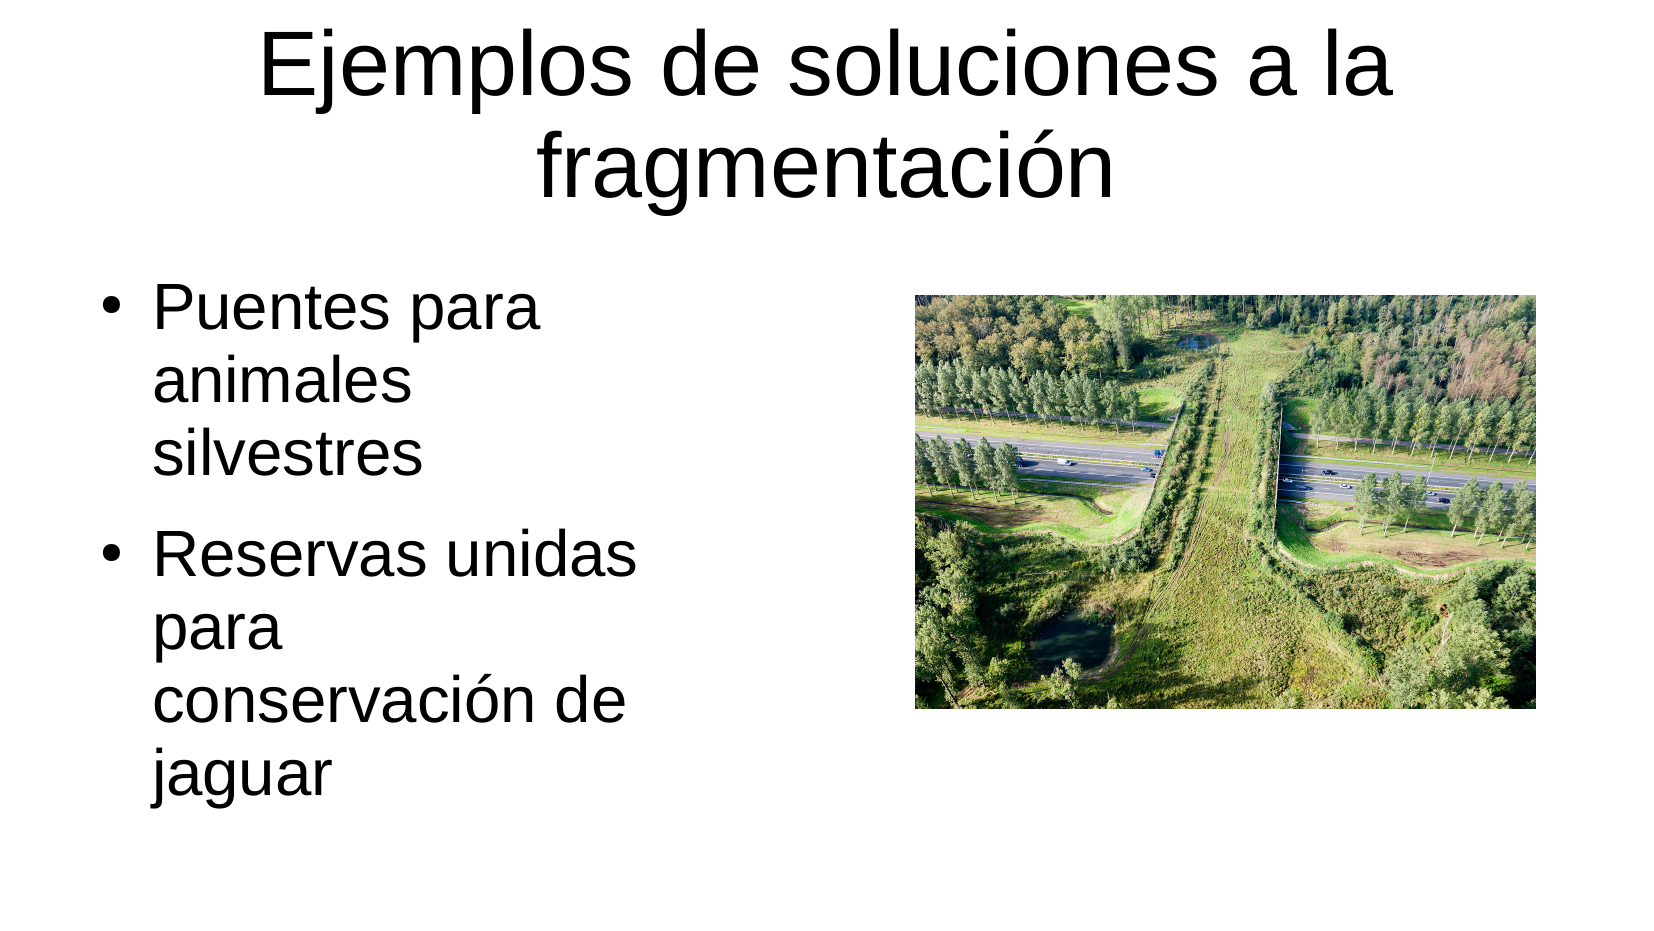

# Ejemplos de soluciones a la fragmentación
Puentes para animales silvestres
Reservas unidas para conservación de jaguar